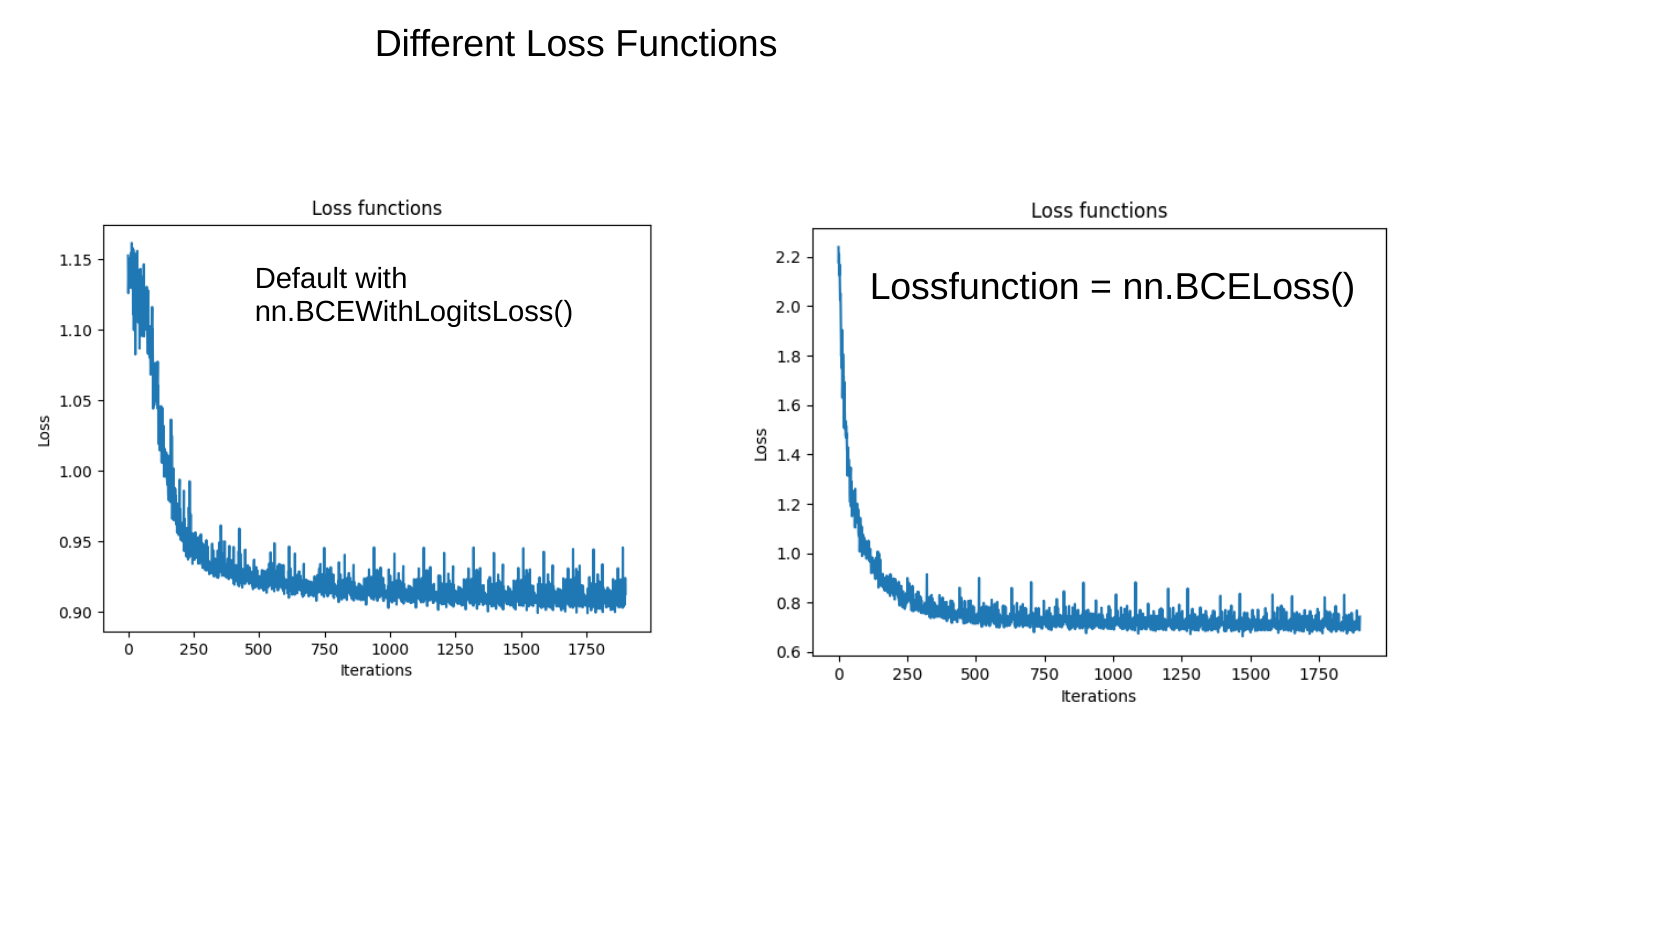

Different Loss Functions
Default with nn.BCEWithLogitsLoss()
Lossfunction = nn.BCELoss()